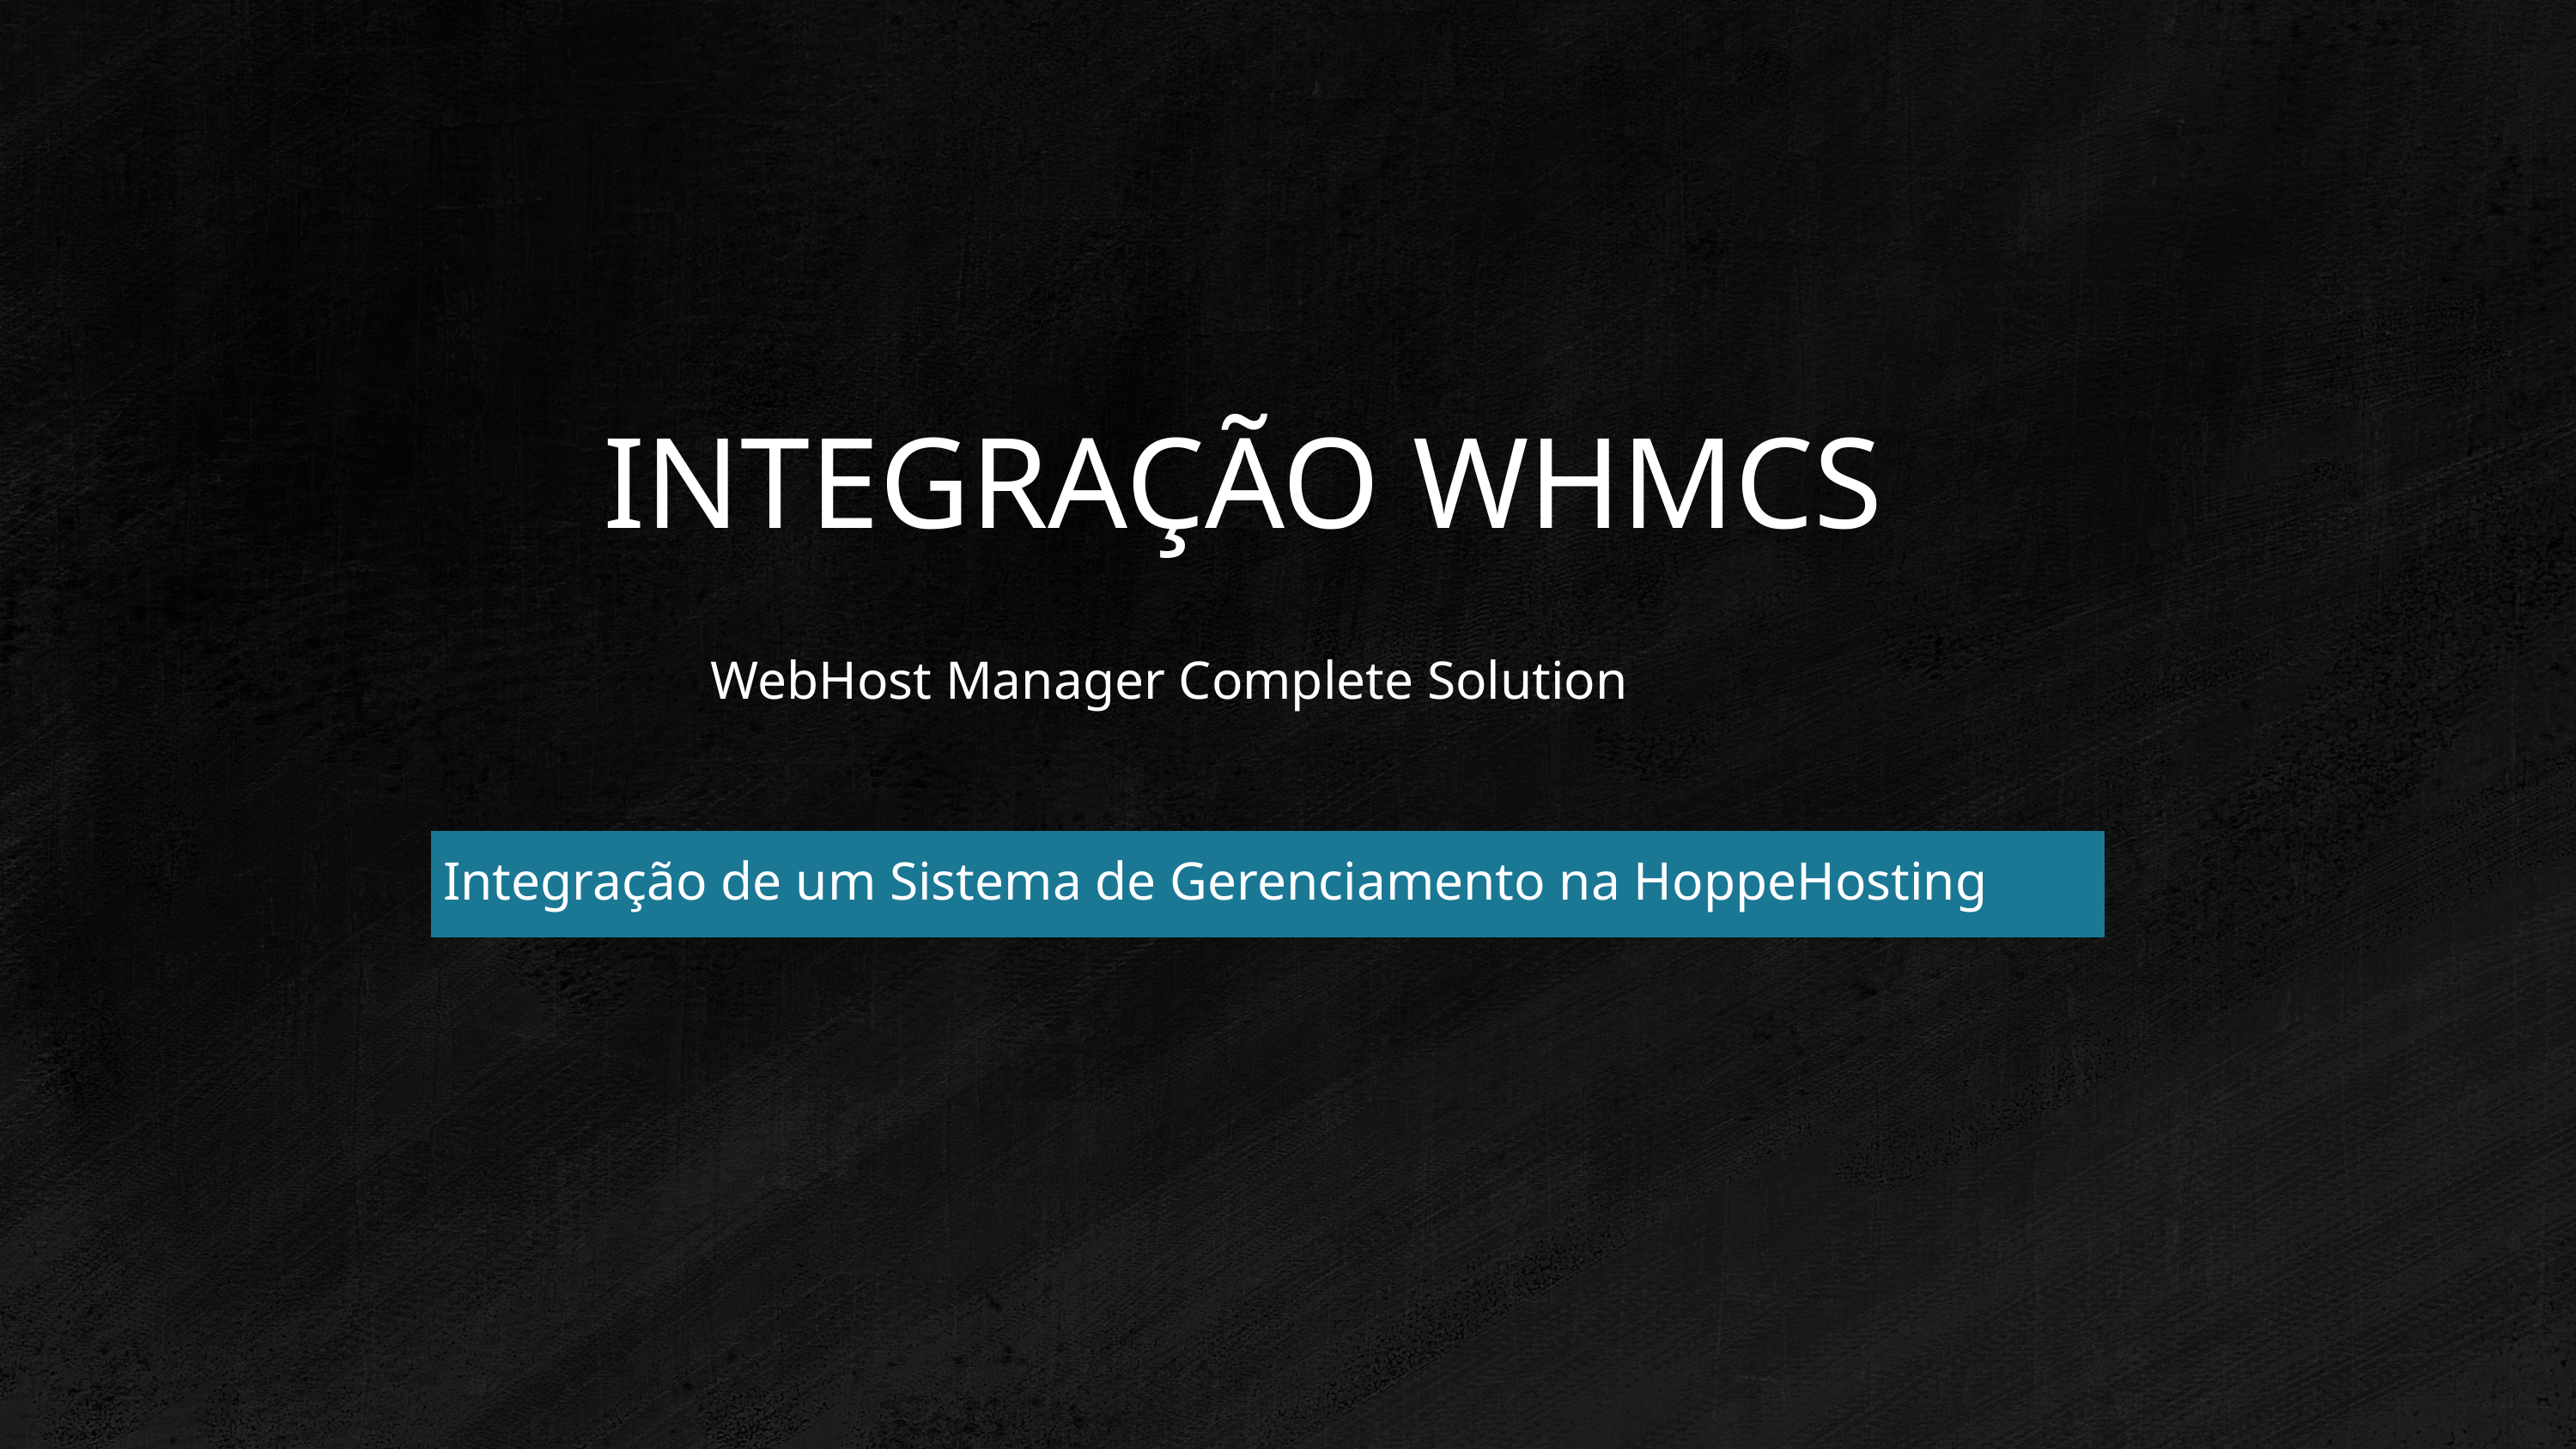

INTEGRAÇÃO WHMCS
WebHost Manager Complete Solution
Integração de um Sistema de Gerenciamento na HoppeHosting